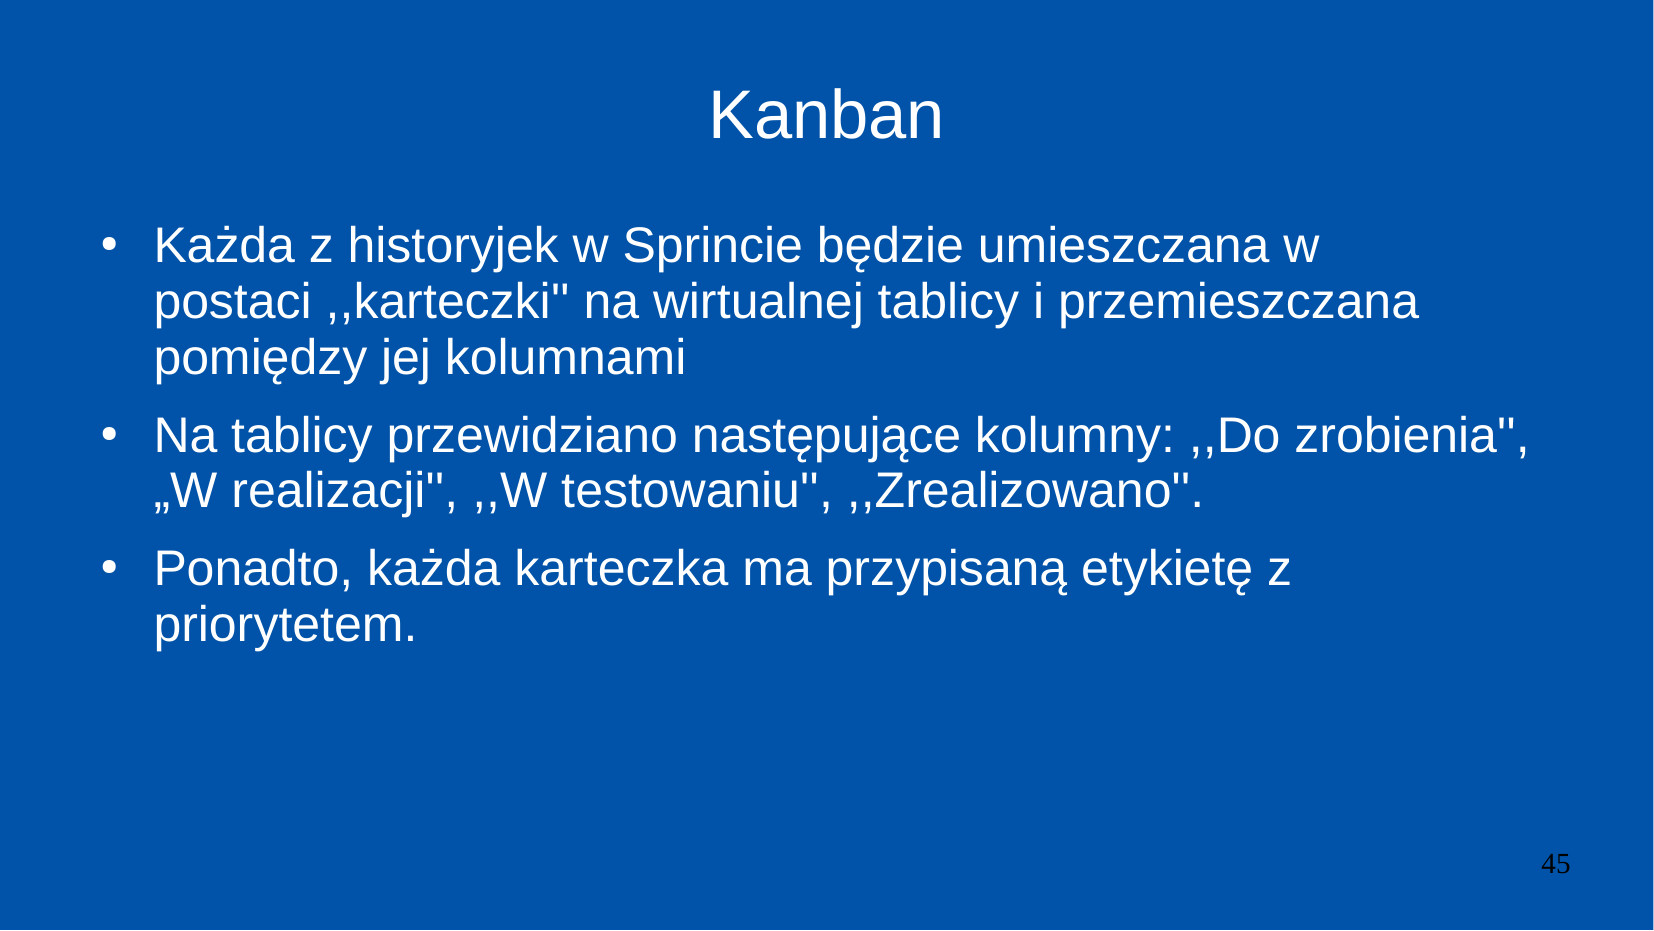

# Kanban
Każda z historyjek w Sprincie będzie umieszczana w postaci ,,karteczki'' na wirtualnej tablicy i przemieszczana pomiędzy jej kolumnami
Na tablicy przewidziano następujące kolumny: ,,Do zrobienia'', „W realizacji'', ,,W testowaniu'', ,,Zrealizowano''.
Ponadto, każda karteczka ma przypisaną etykietę z priorytetem.
45